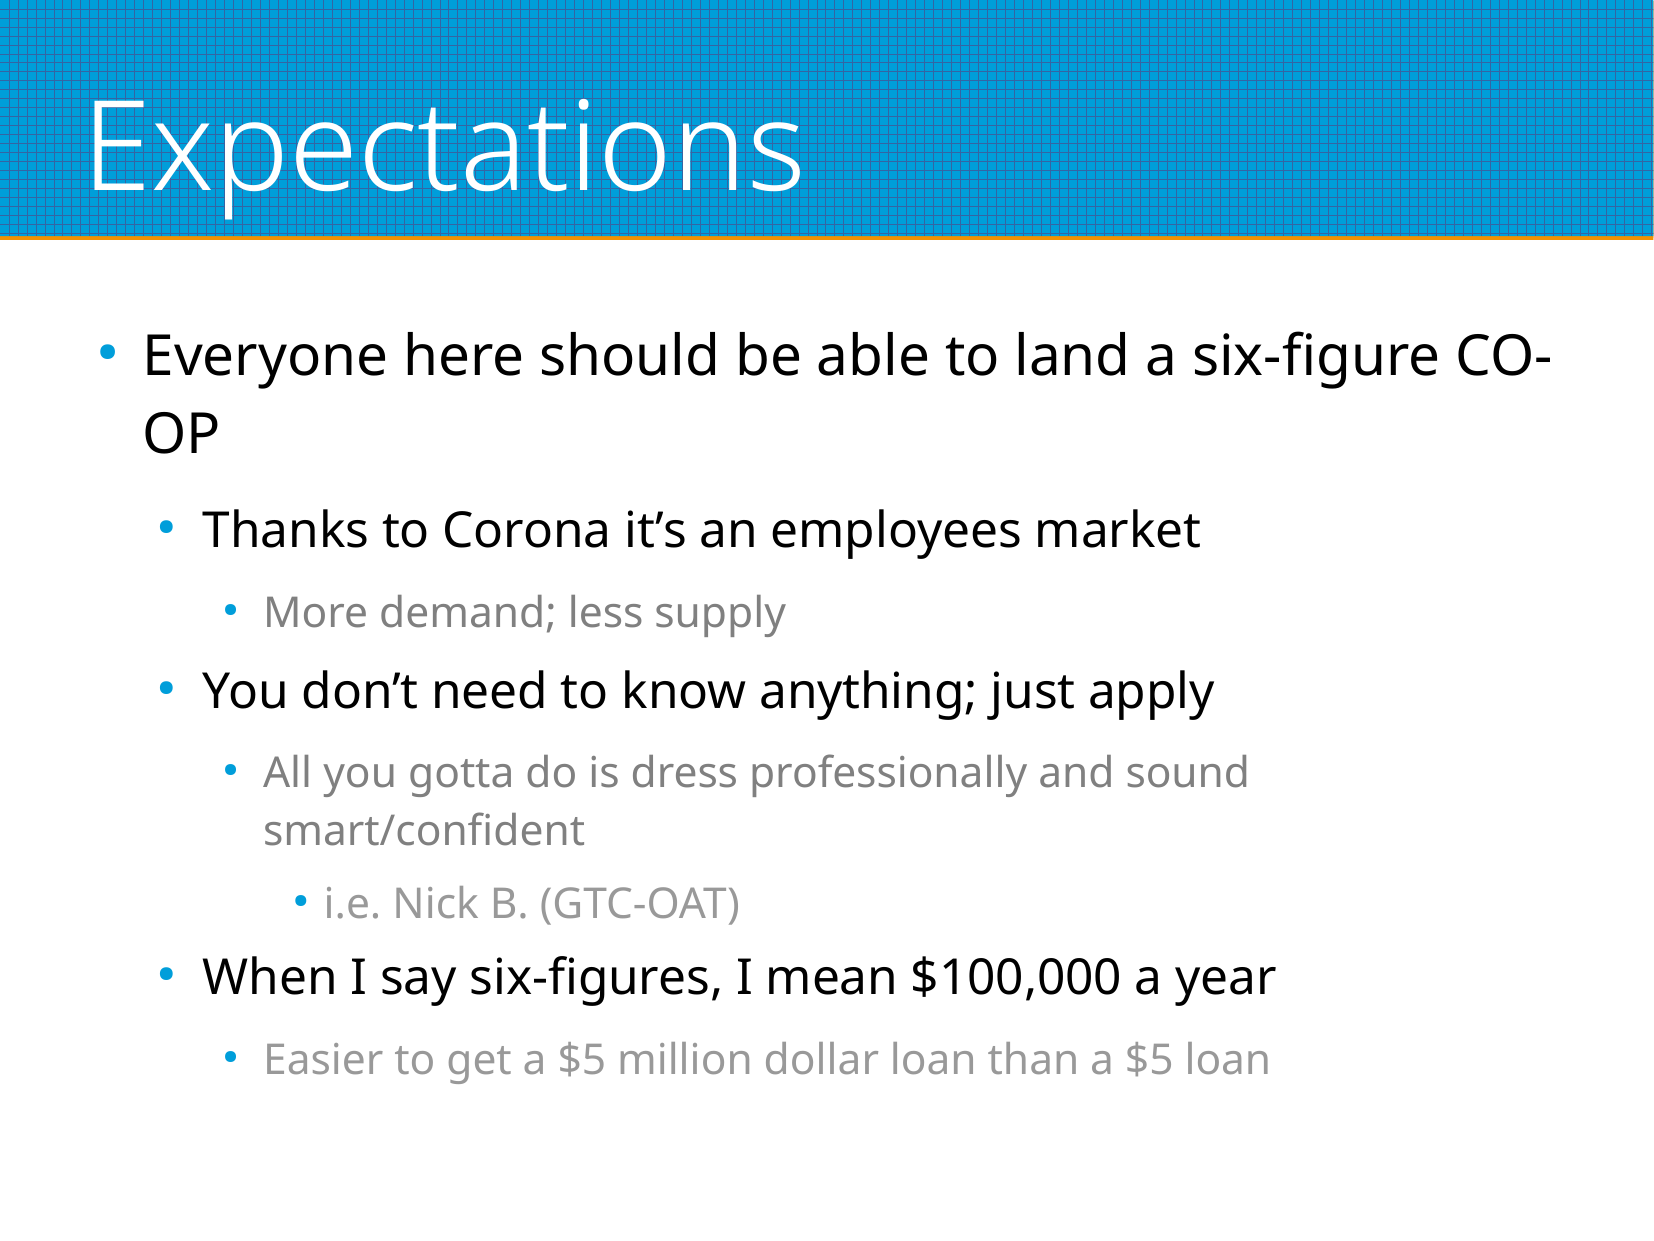

# Expectations
Everyone here should be able to land a six-figure CO-OP
Thanks to Corona it’s an employees market
More demand; less supply
You don’t need to know anything; just apply
All you gotta do is dress professionally and sound smart/confident
i.e. Nick B. (GTC-OAT)
When I say six-figures, I mean $100,000 a year
Easier to get a $5 million dollar loan than a $5 loan